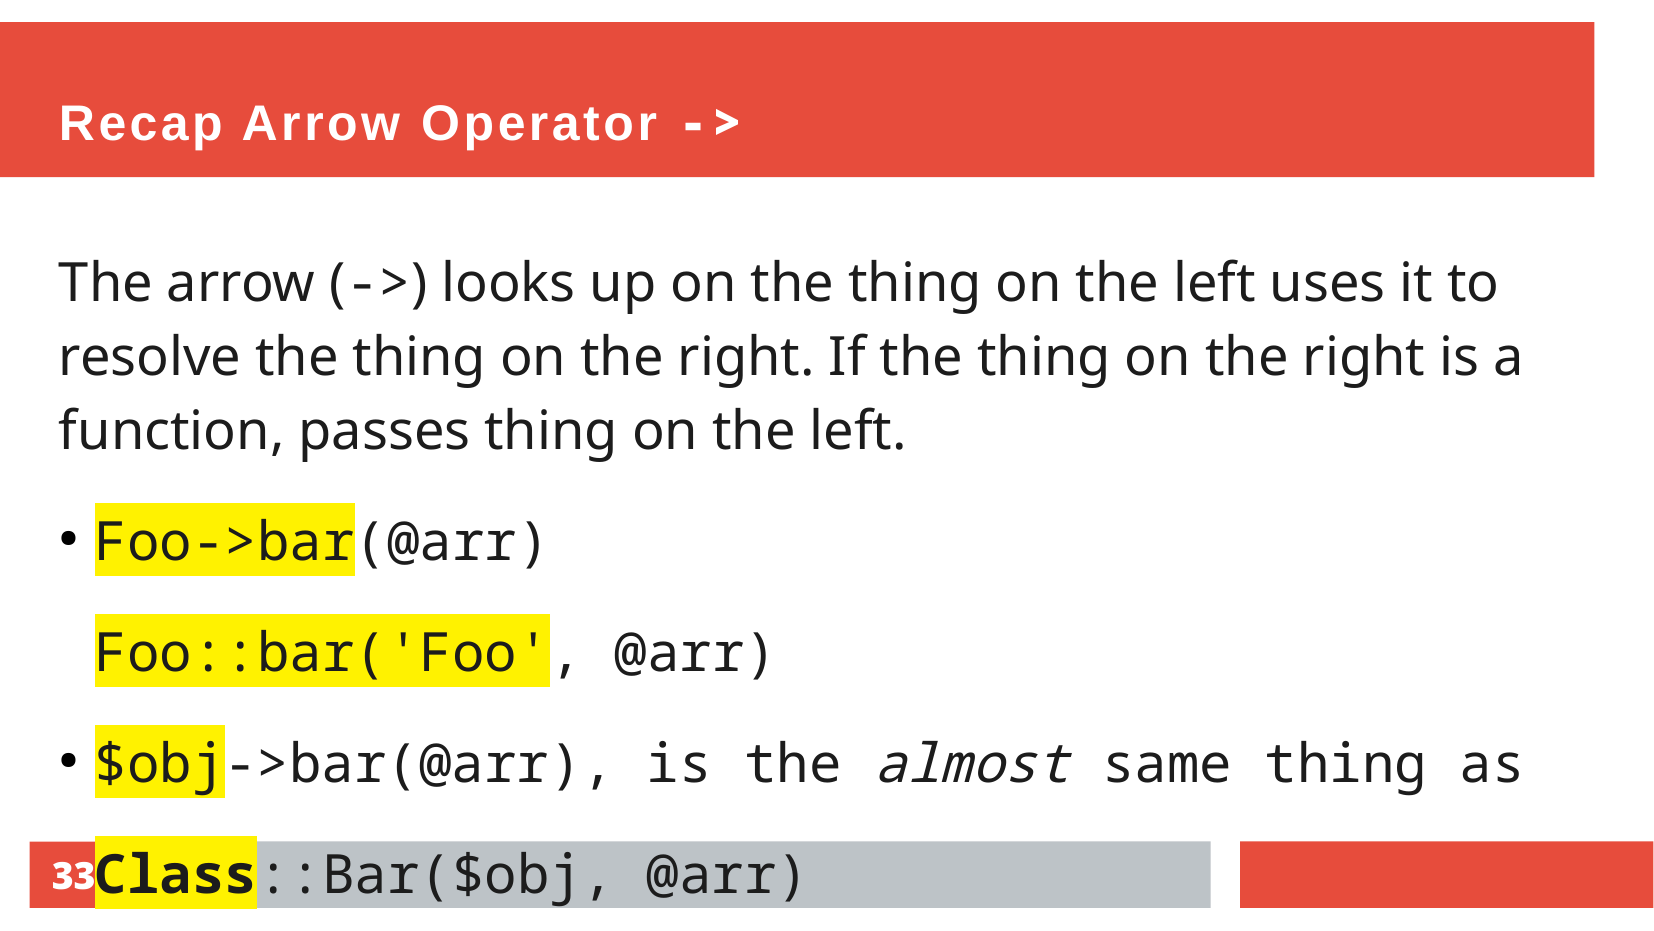

# Recap Arrow Operator ->
The arrow (->) looks up on the thing on the left uses it to resolve the thing on the right. If the thing on the right is a function, passes thing on the left.
Foo->bar(@arr)
Foo::bar('Foo', @arr)
$obj->bar(@arr), is the almost same thing as
Class::Bar($obj, @arr)
33